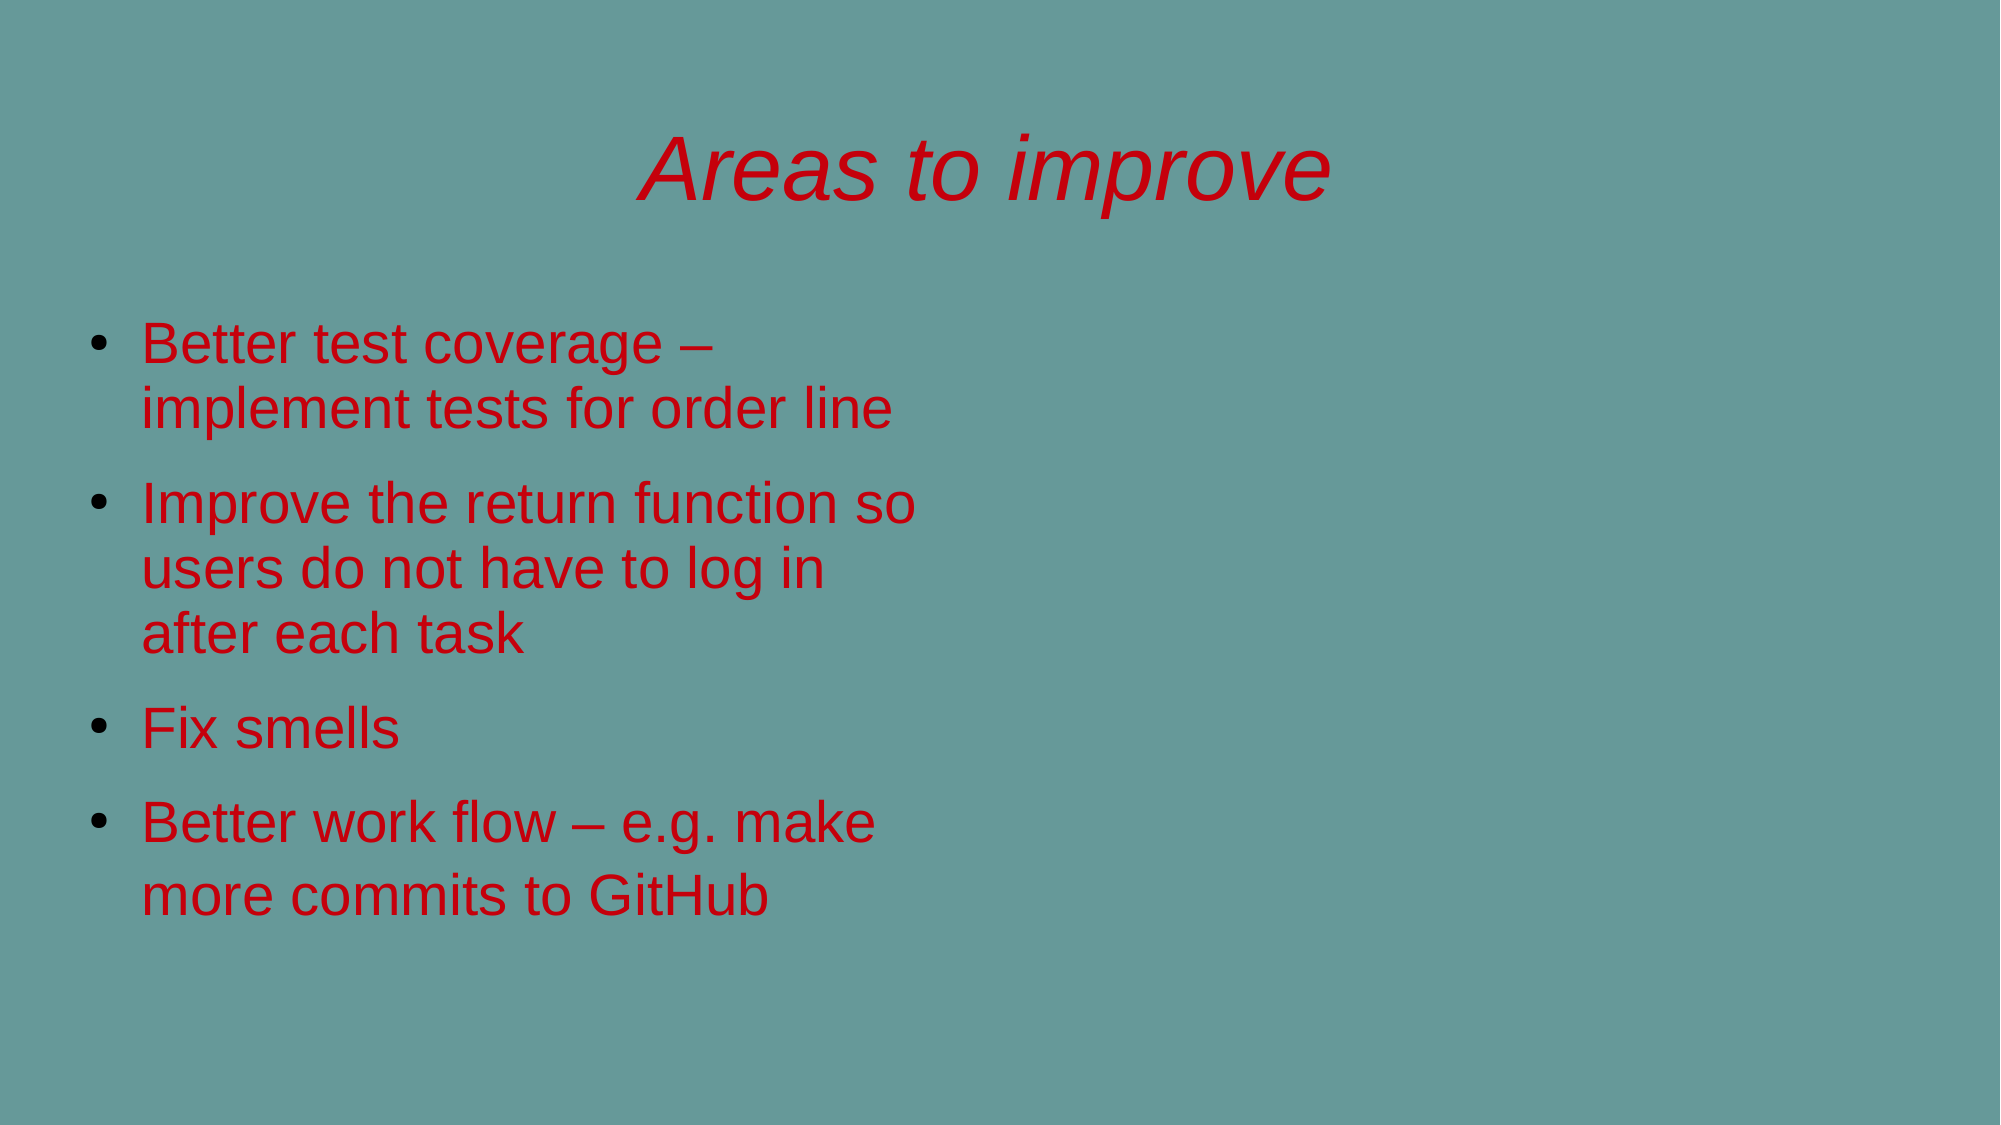

# Areas to improve
Better test coverage – implement tests for order line
Improve the return function so users do not have to log in after each task
Fix smells
Better work flow – e.g. make more commits to GitHub